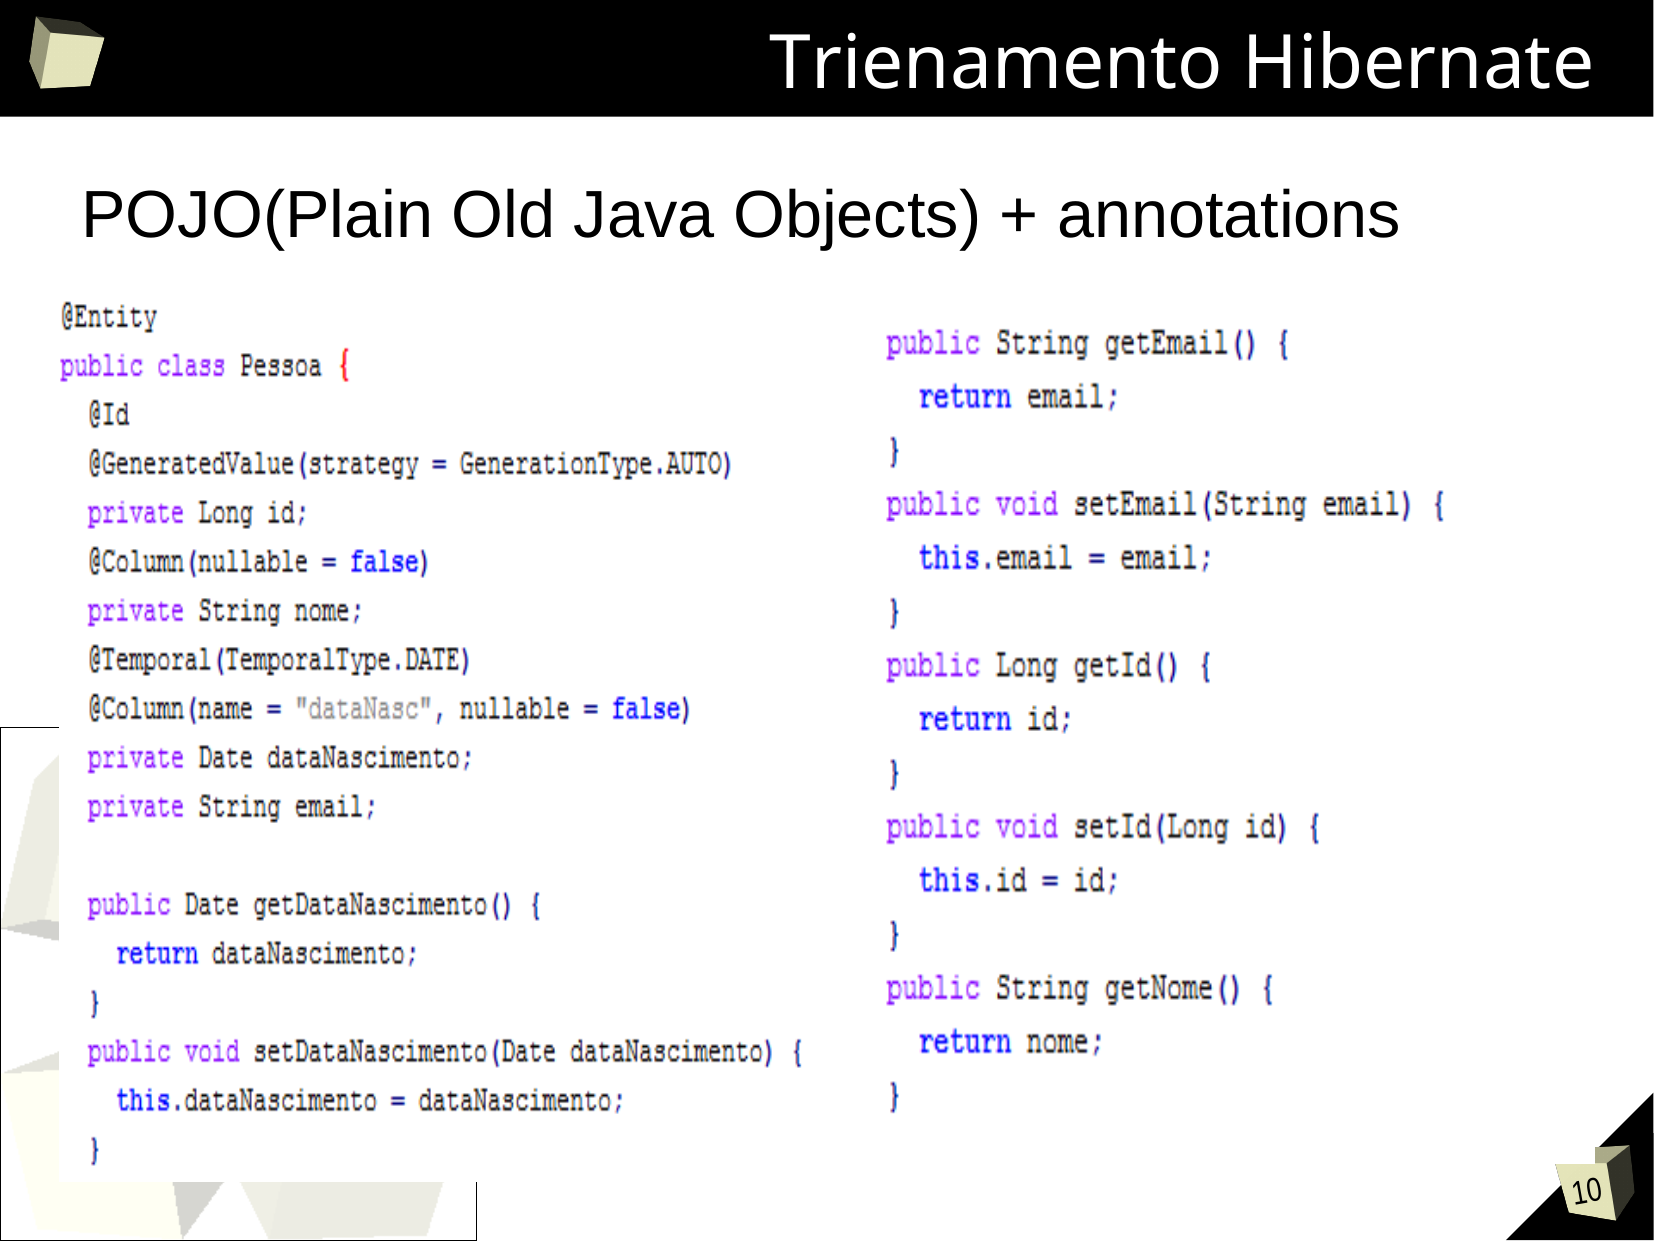

# Trienamento Hibernate
POJO(Plain Old Java Objects) + annotations